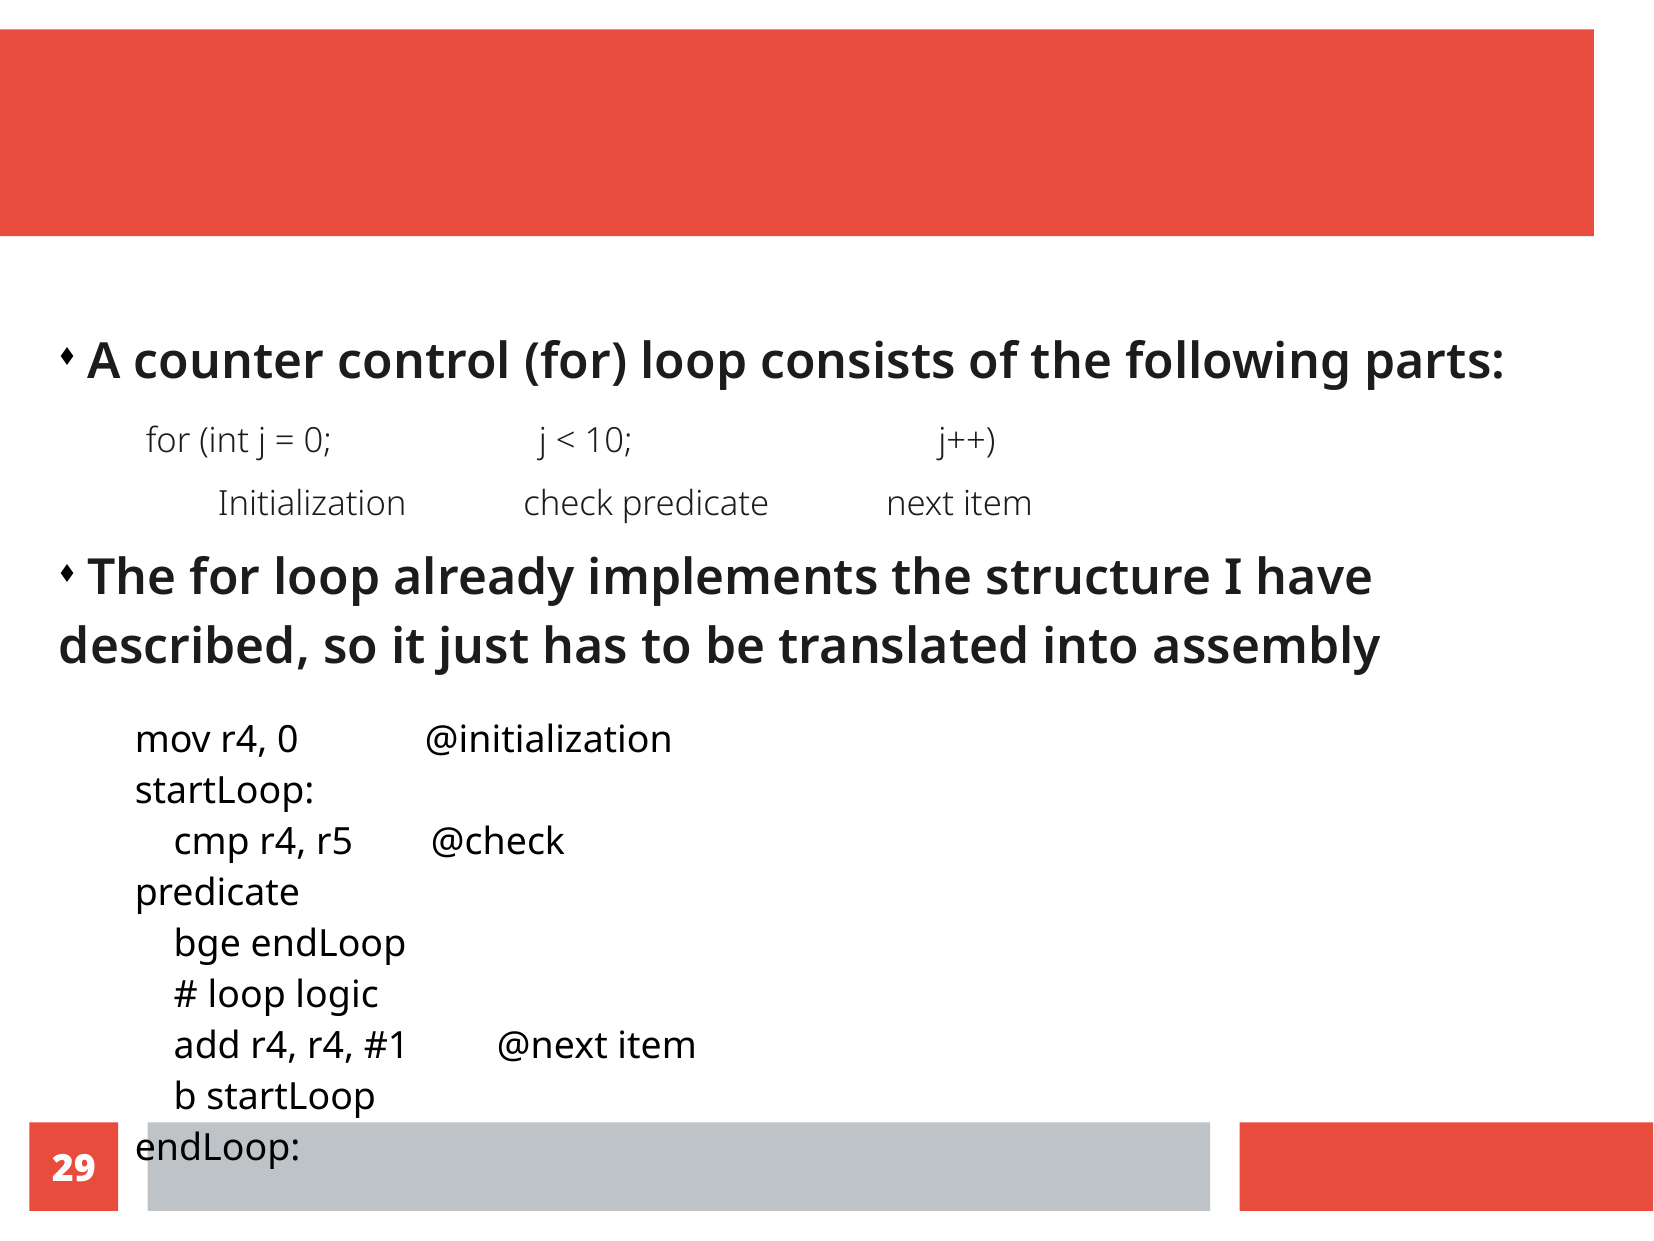

#
 A counter control (for) loop consists of the following parts:
for (int j = 0; j < 10; j++)
 Initialization check predicate next item
 The for loop already implements the structure I have described, so it just has to be translated into assembly
mov r4, 0 @initialization
startLoop:
 cmp r4, r5 @check predicate
 bge endLoop
 # loop logic
 add r4, r4, #1 @next item
 b startLoop
endLoop:
29